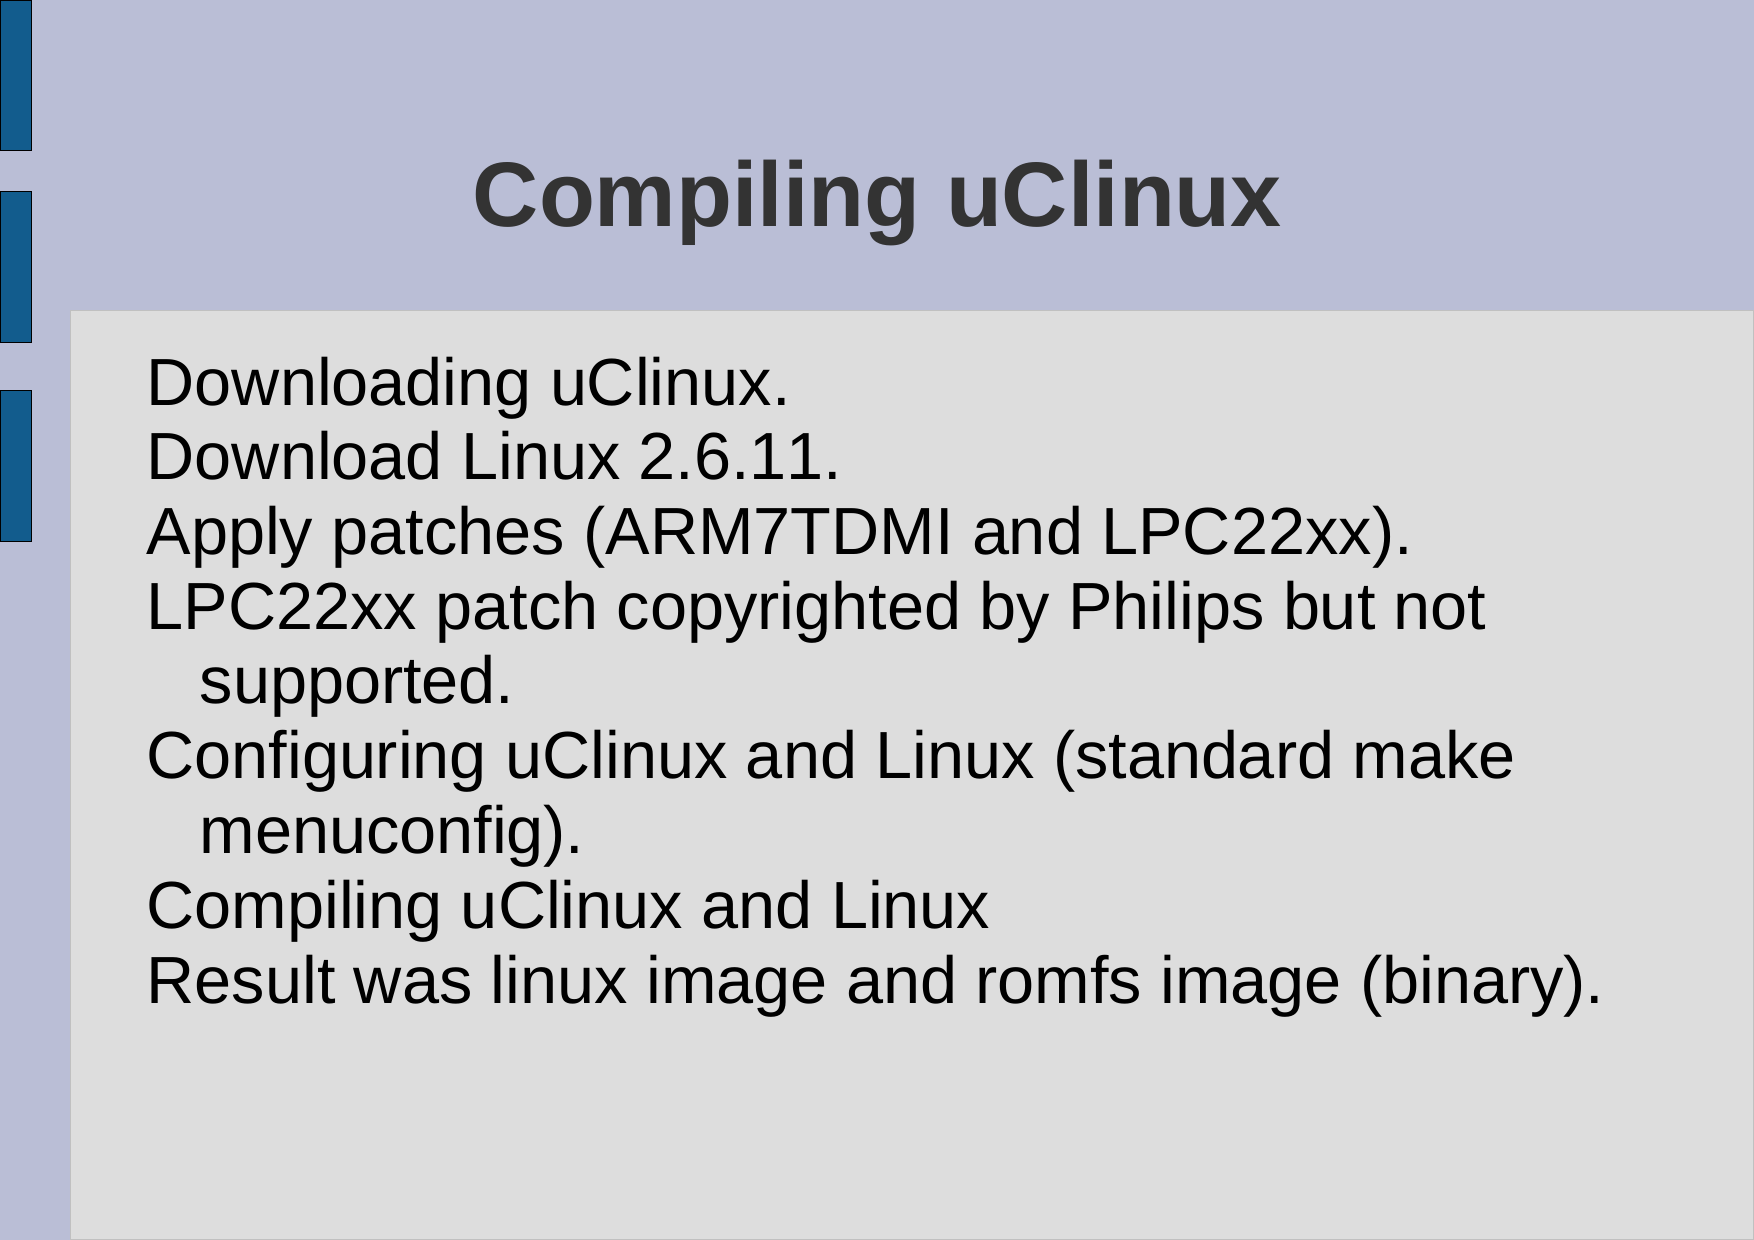

# Compiling uClinux
Downloading uClinux.
Download Linux 2.6.11.
Apply patches (ARM7TDMI and LPC22xx).
LPC22xx patch copyrighted by Philips but not supported.
Configuring uClinux and Linux (standard make menuconfig).
Compiling uClinux and Linux
Result was linux image and romfs image (binary).